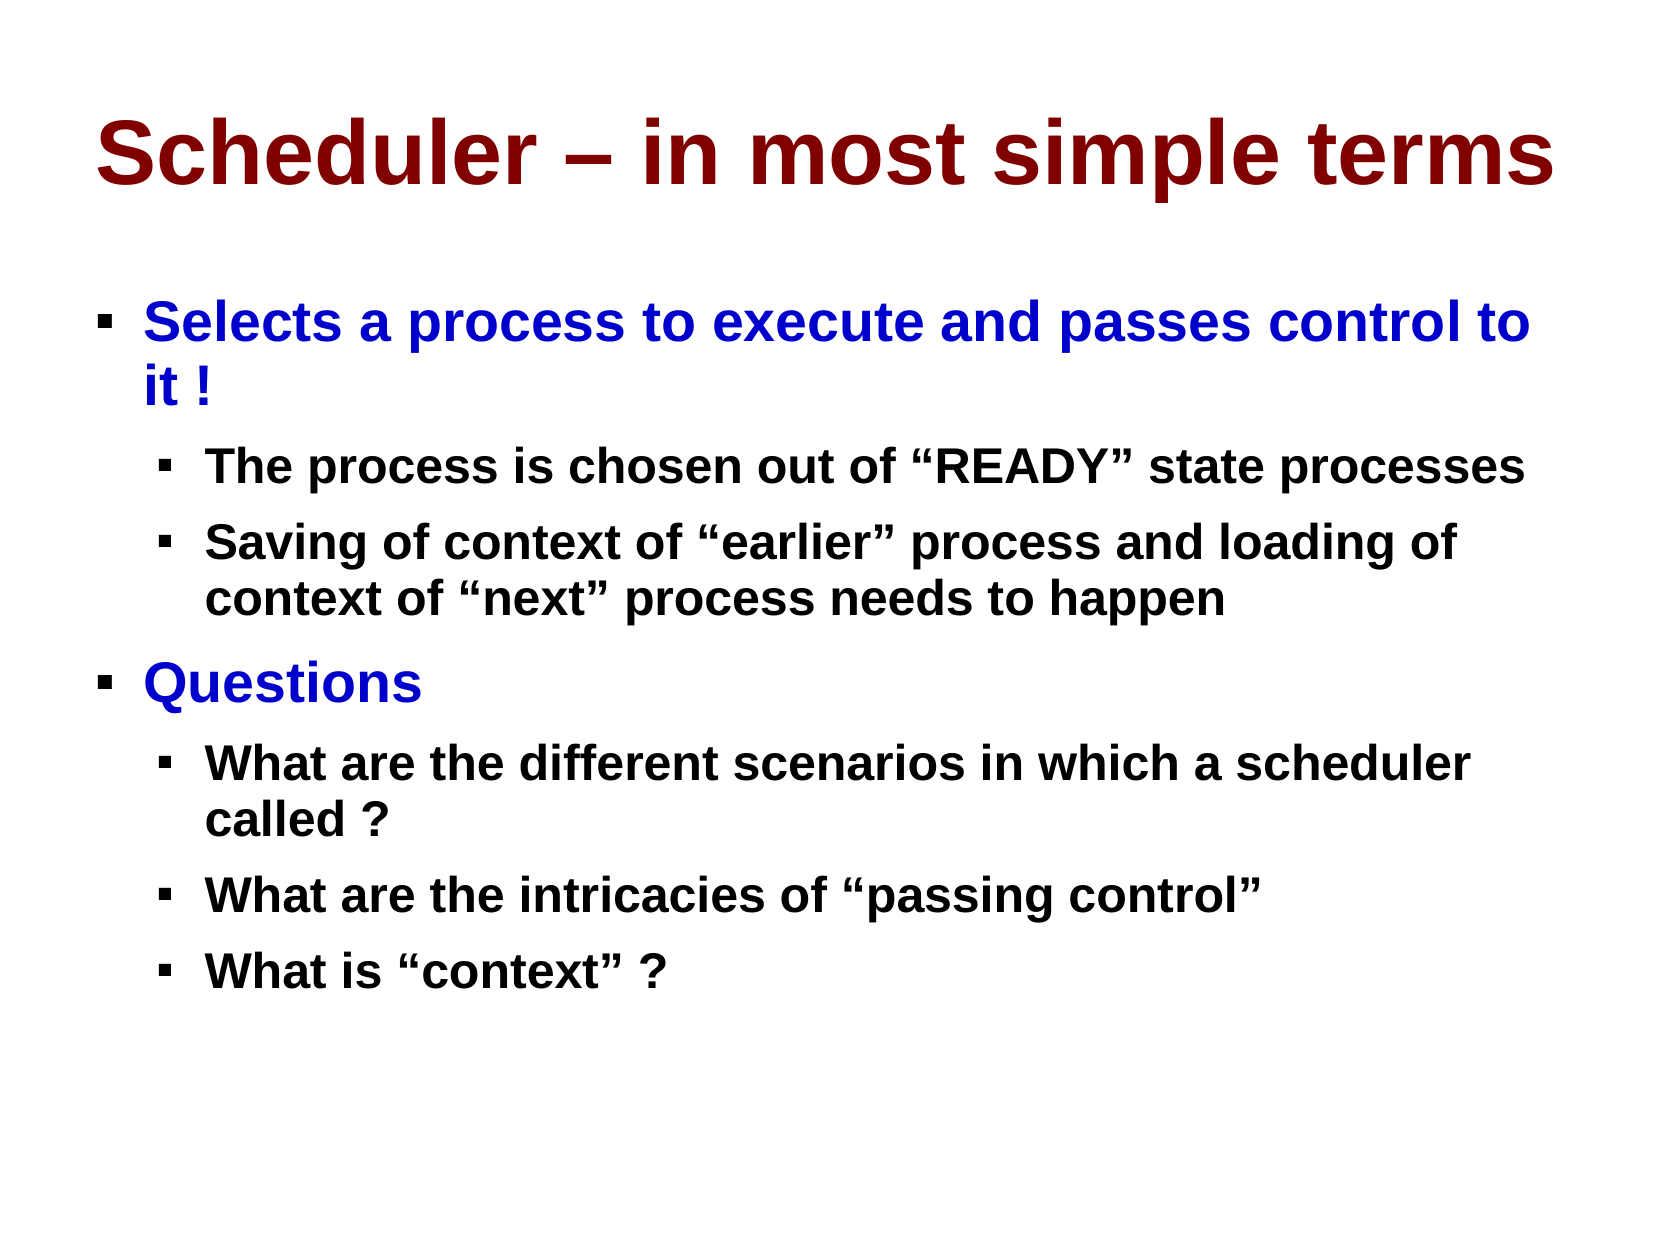

# Scheduler – in most simple terms
Selects a process to execute and passes control to it !
The process is chosen out of “READY” state processes
Saving of context of “earlier” process and loading of context of “next” process needs to happen
Questions
What are the different scenarios in which a scheduler called ?
What are the intricacies of “passing control”
What is “context” ?